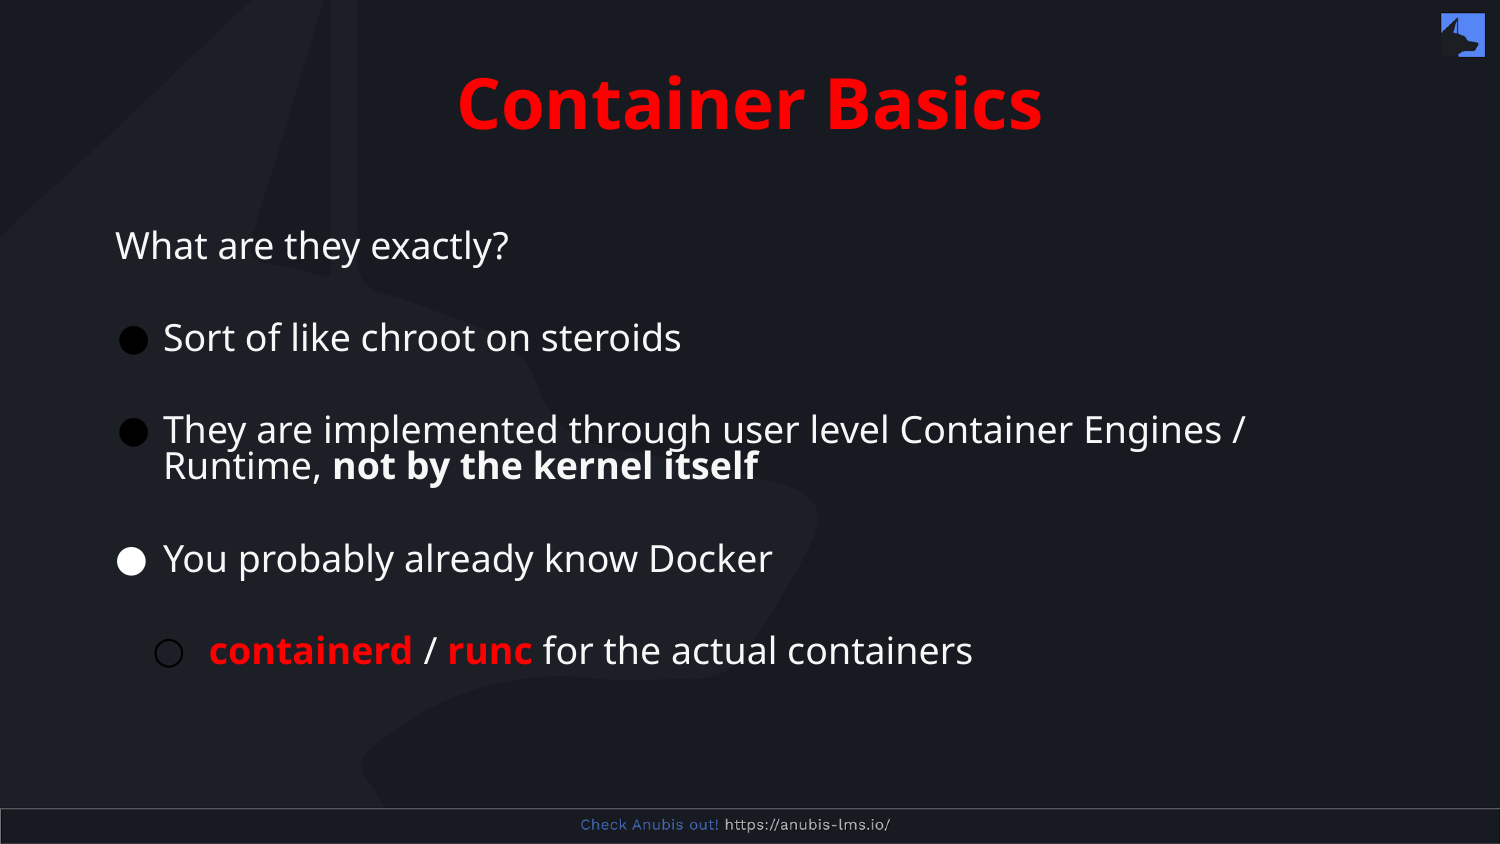

# Container Basics
What are they exactly?
Sort of like chroot on steroids
They are implemented through user level Container Engines / Runtime, not by the kernel itself
You probably already know Docker
containerd / runc for the actual containers